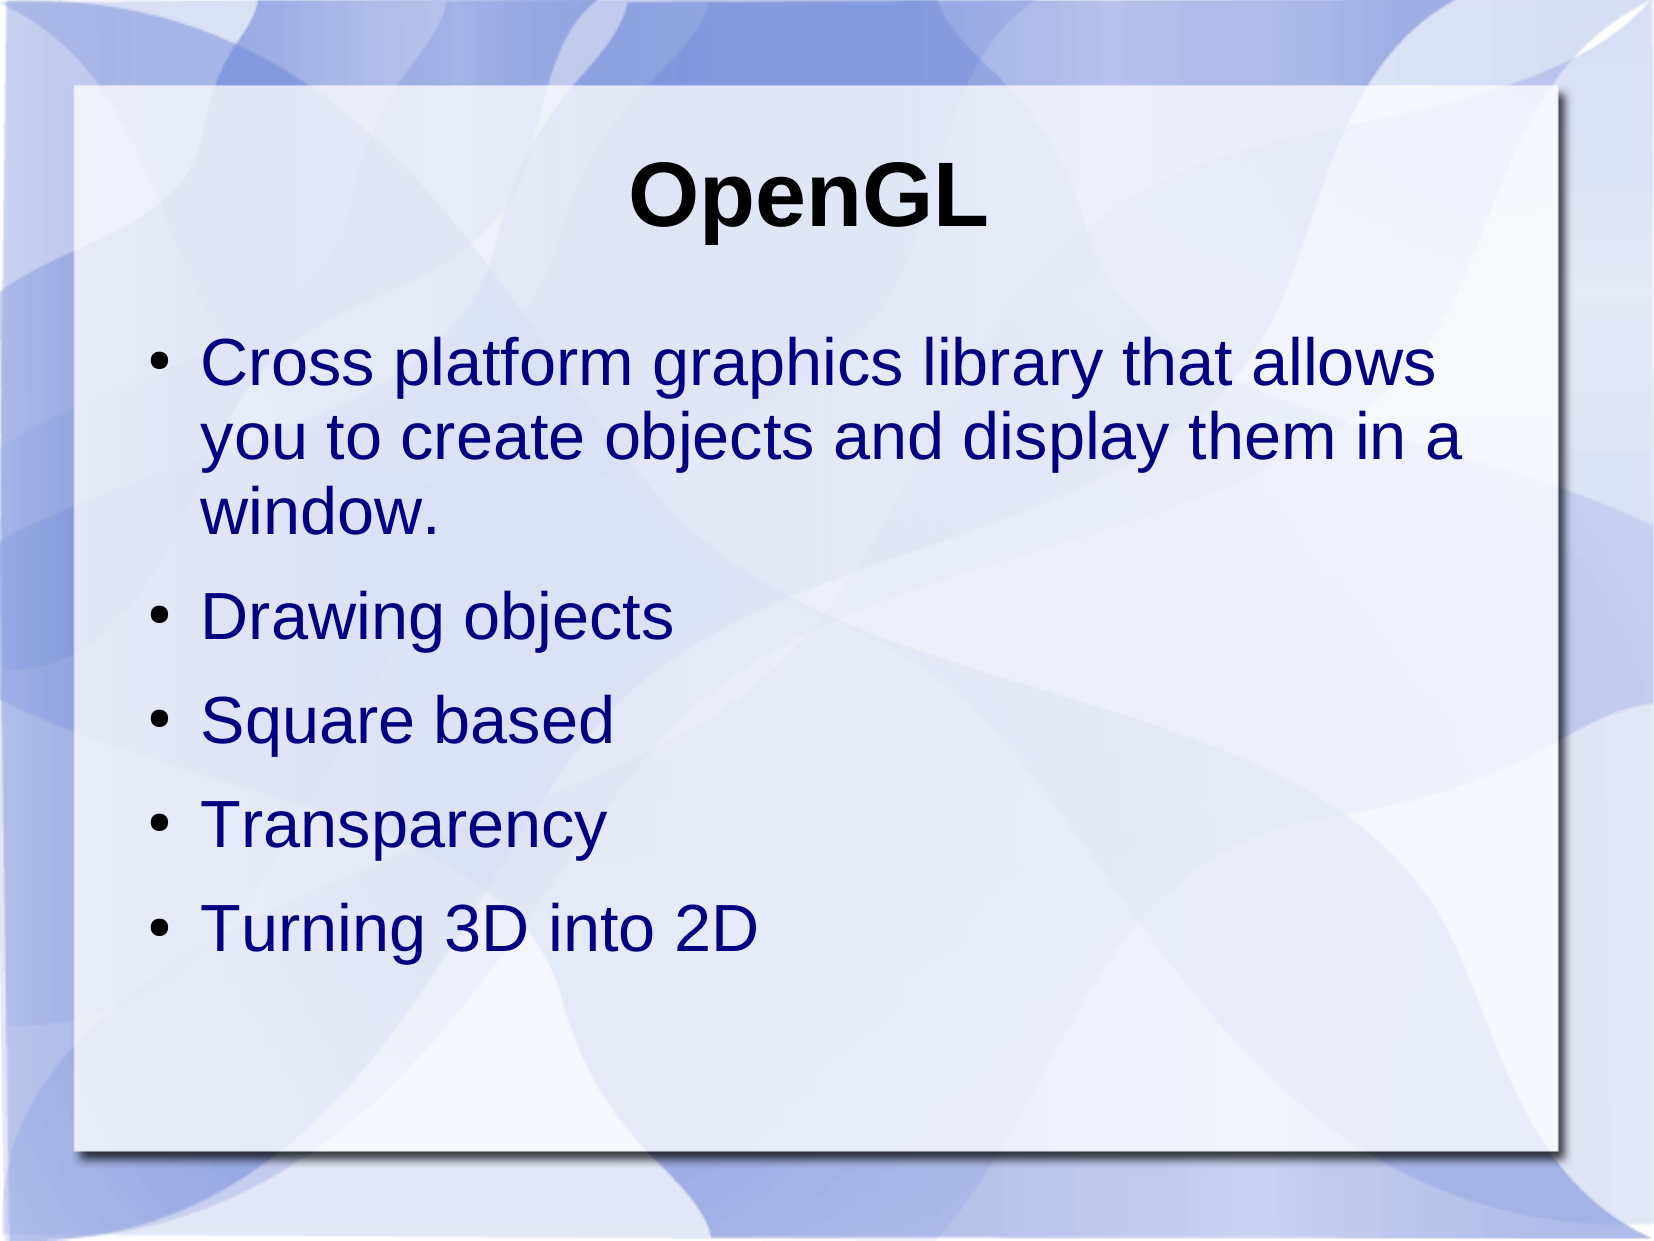

# OpenGL
Cross platform graphics library that allows you to create objects and display them in a window.
Drawing objects
Square based
Transparency
Turning 3D into 2D